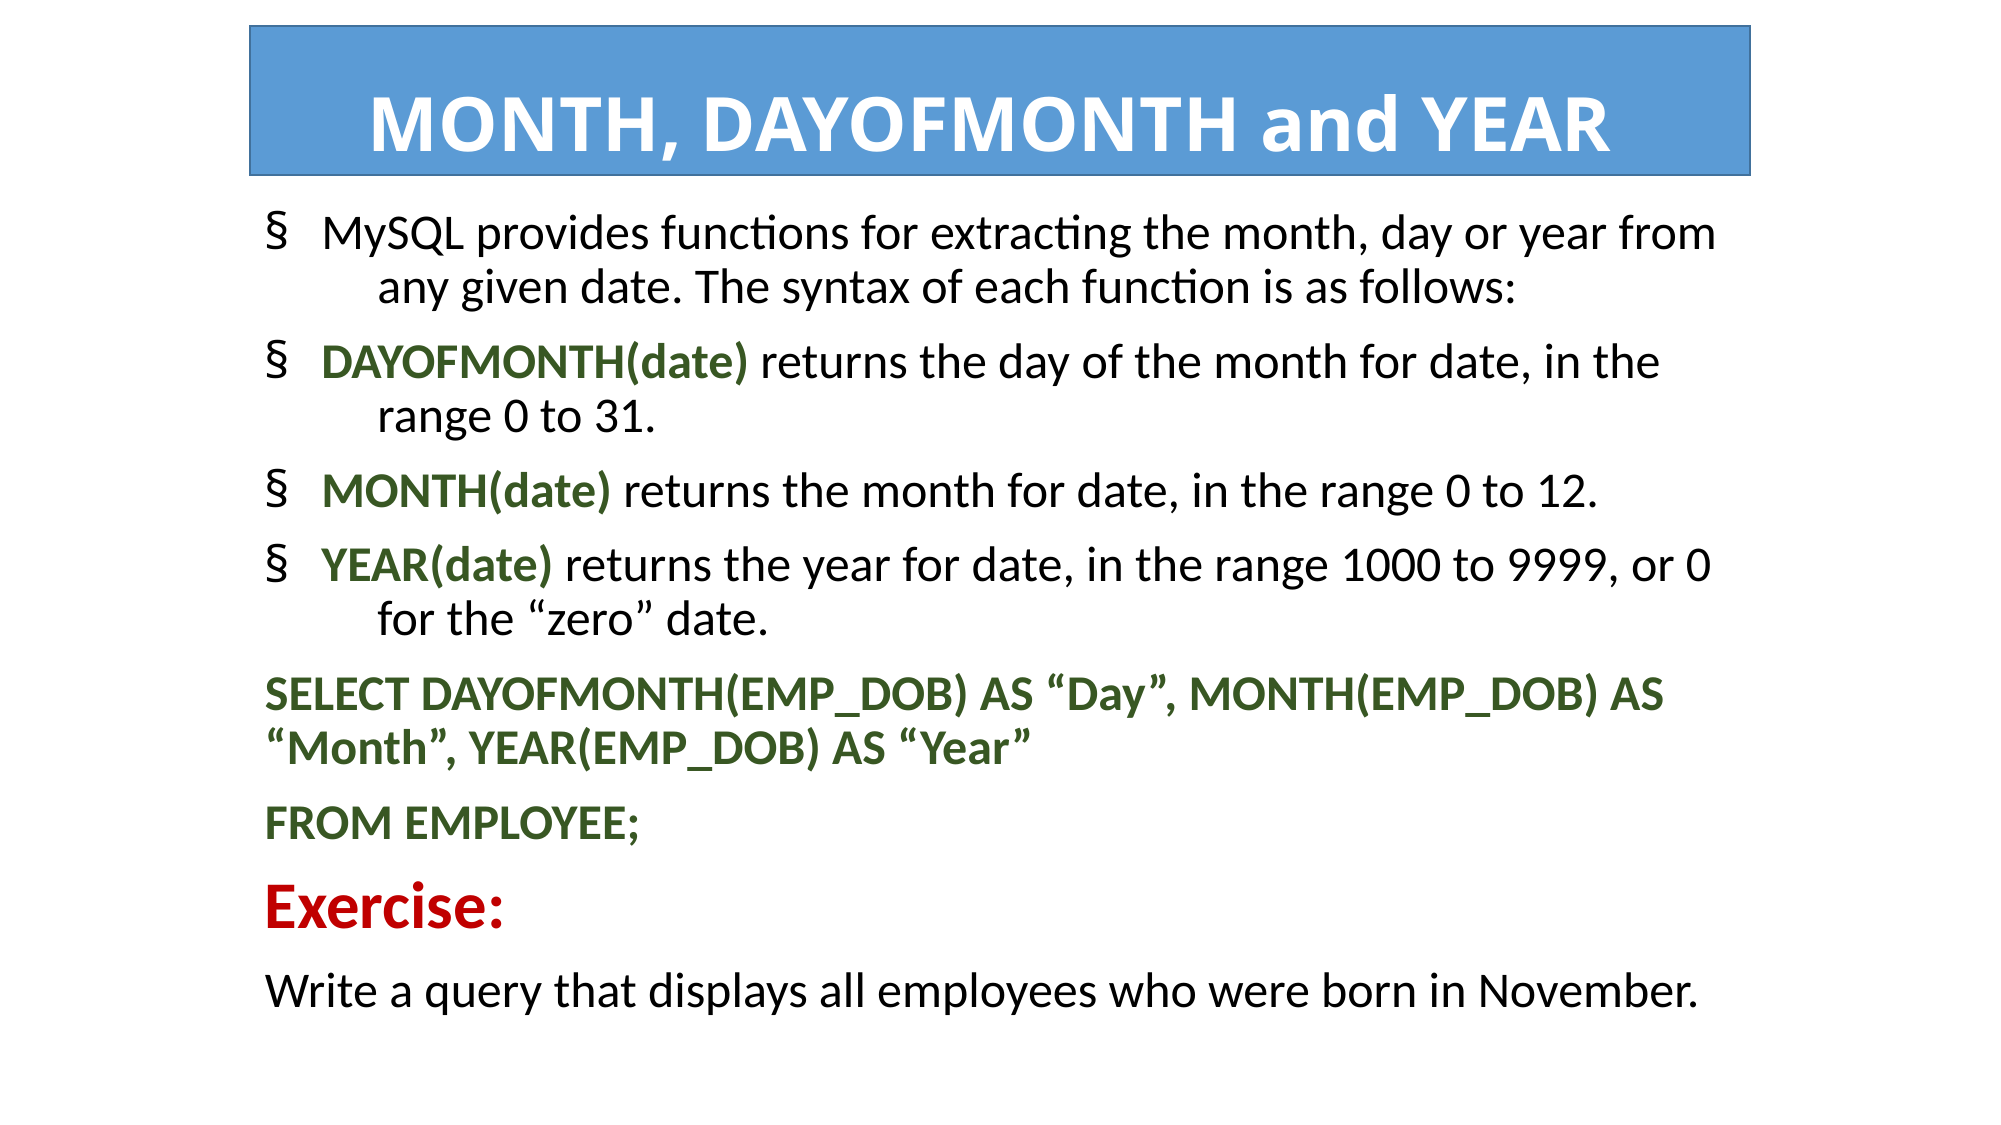

# MONTH, DAYOFMONTH and YEAR
MySQL provides functions for extracting the month, day or year from any given date. The syntax of each function is as follows:
DAYOFMONTH(date) returns the day of the month for date, in the range 0 to 31.
MONTH(date) returns the month for date, in the range 0 to 12.
YEAR(date) returns the year for date, in the range 1000 to 9999, or 0 for the “zero” date.
SELECT DAYOFMONTH(EMP_DOB) AS “Day”, MONTH(EMP_DOB) AS “Month”, YEAR(EMP_DOB) AS “Year”
FROM EMPLOYEE;
Exercise:
Write a query that displays all employees who were born in November.